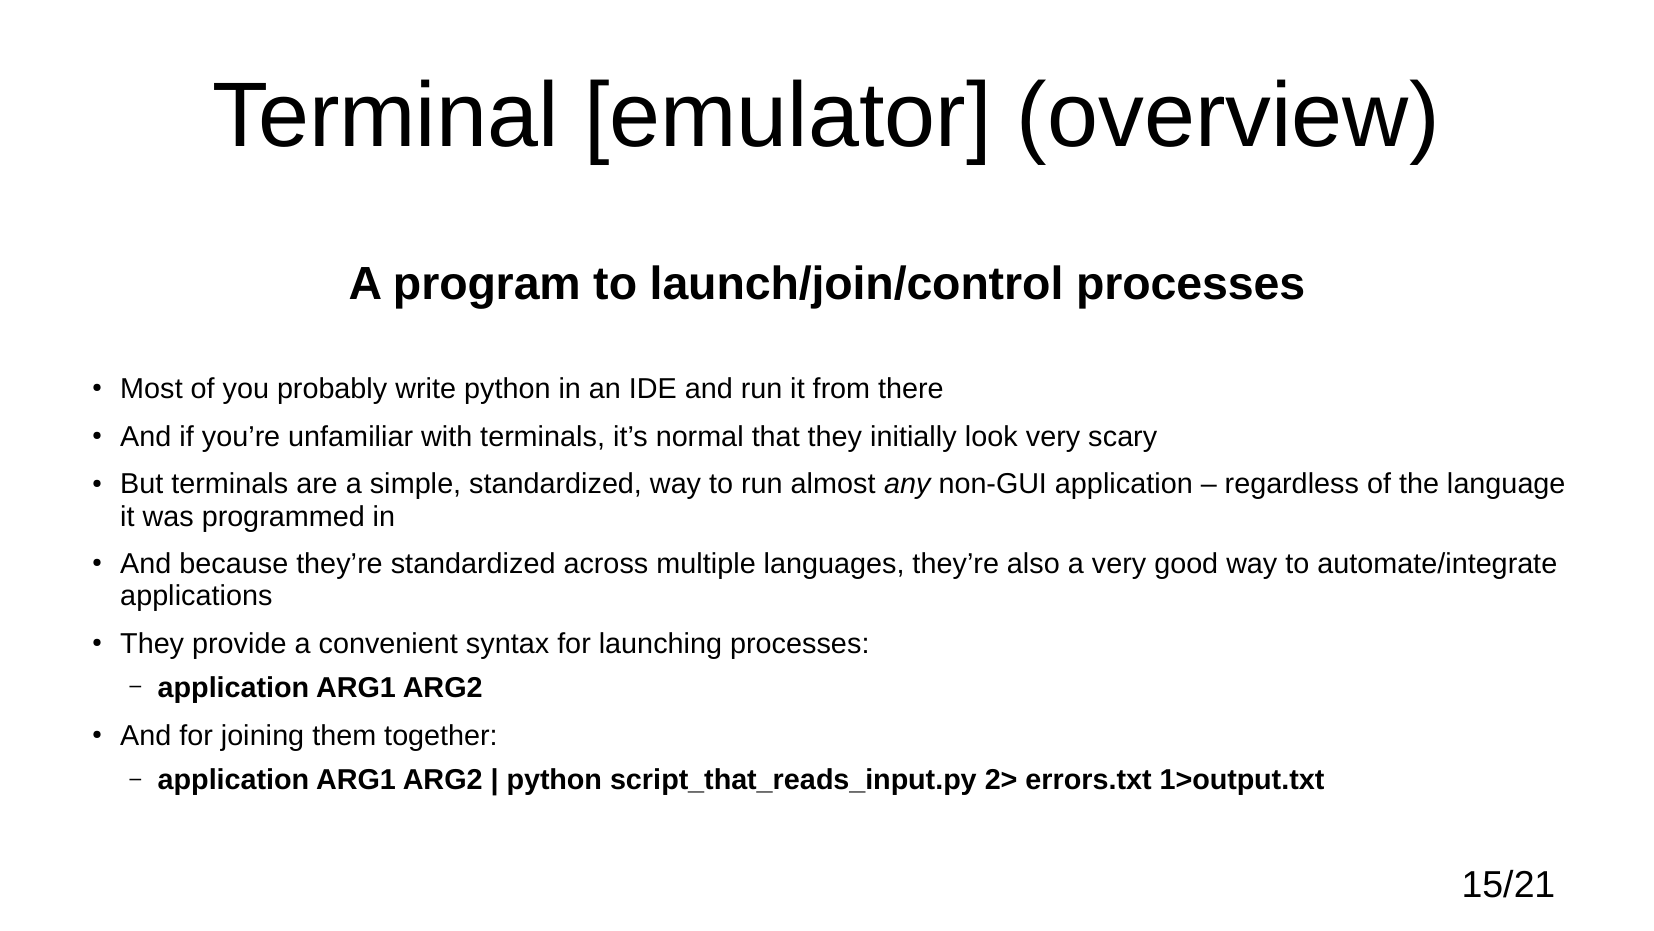

Terminal [emulator] (overview)
# A program to launch/join/control processes
Most of you probably write python in an IDE and run it from there
And if you’re unfamiliar with terminals, it’s normal that they initially look very scary
But terminals are a simple, standardized, way to run almost any non-GUI application – regardless of the language it was programmed in
And because they’re standardized across multiple languages, they’re also a very good way to automate/integrate applications
They provide a convenient syntax for launching processes:
application ARG1 ARG2
And for joining them together:
application ARG1 ARG2 | python script_that_reads_input.py 2> errors.txt 1>output.txt